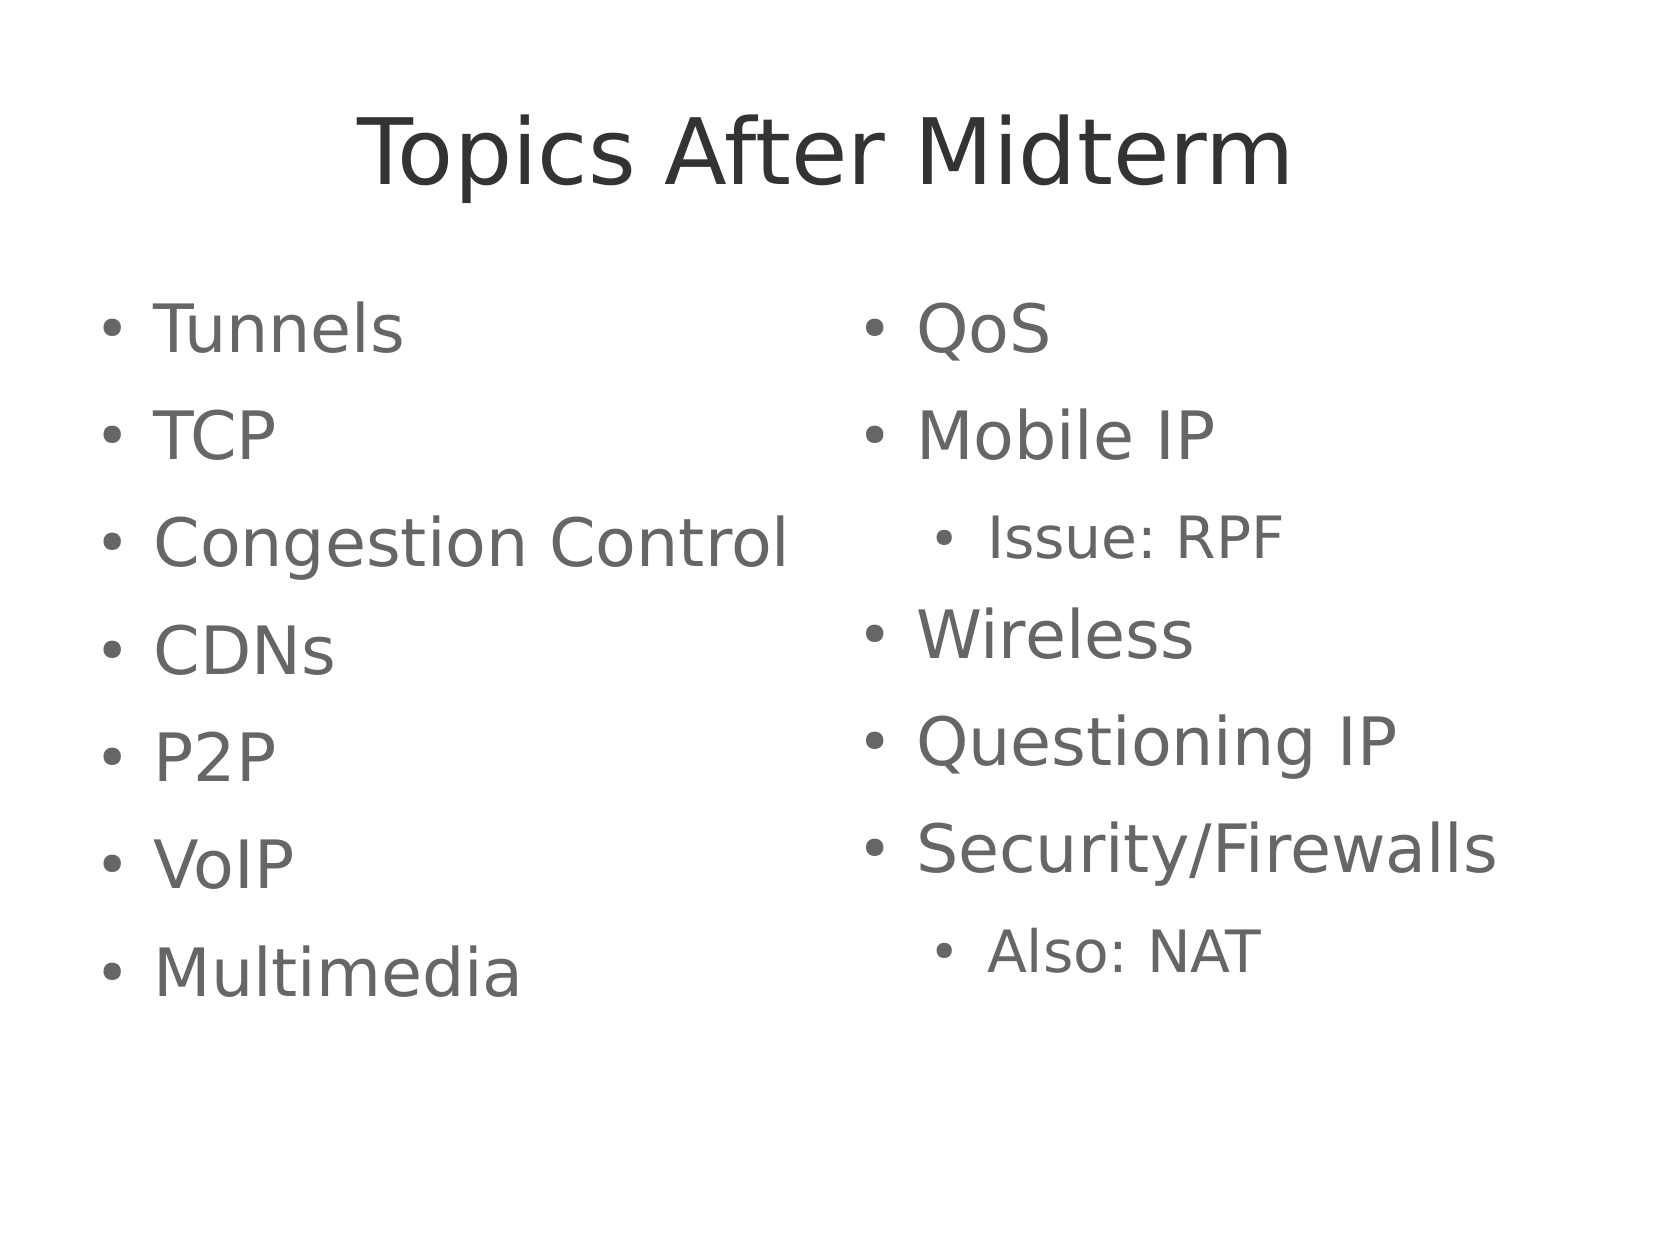

# Topics After Midterm
Tunnels
TCP
Congestion Control
CDNs
P2P
VoIP
Multimedia
QoS
Mobile IP
Issue: RPF
Wireless
Questioning IP
Security/Firewalls
Also: NAT